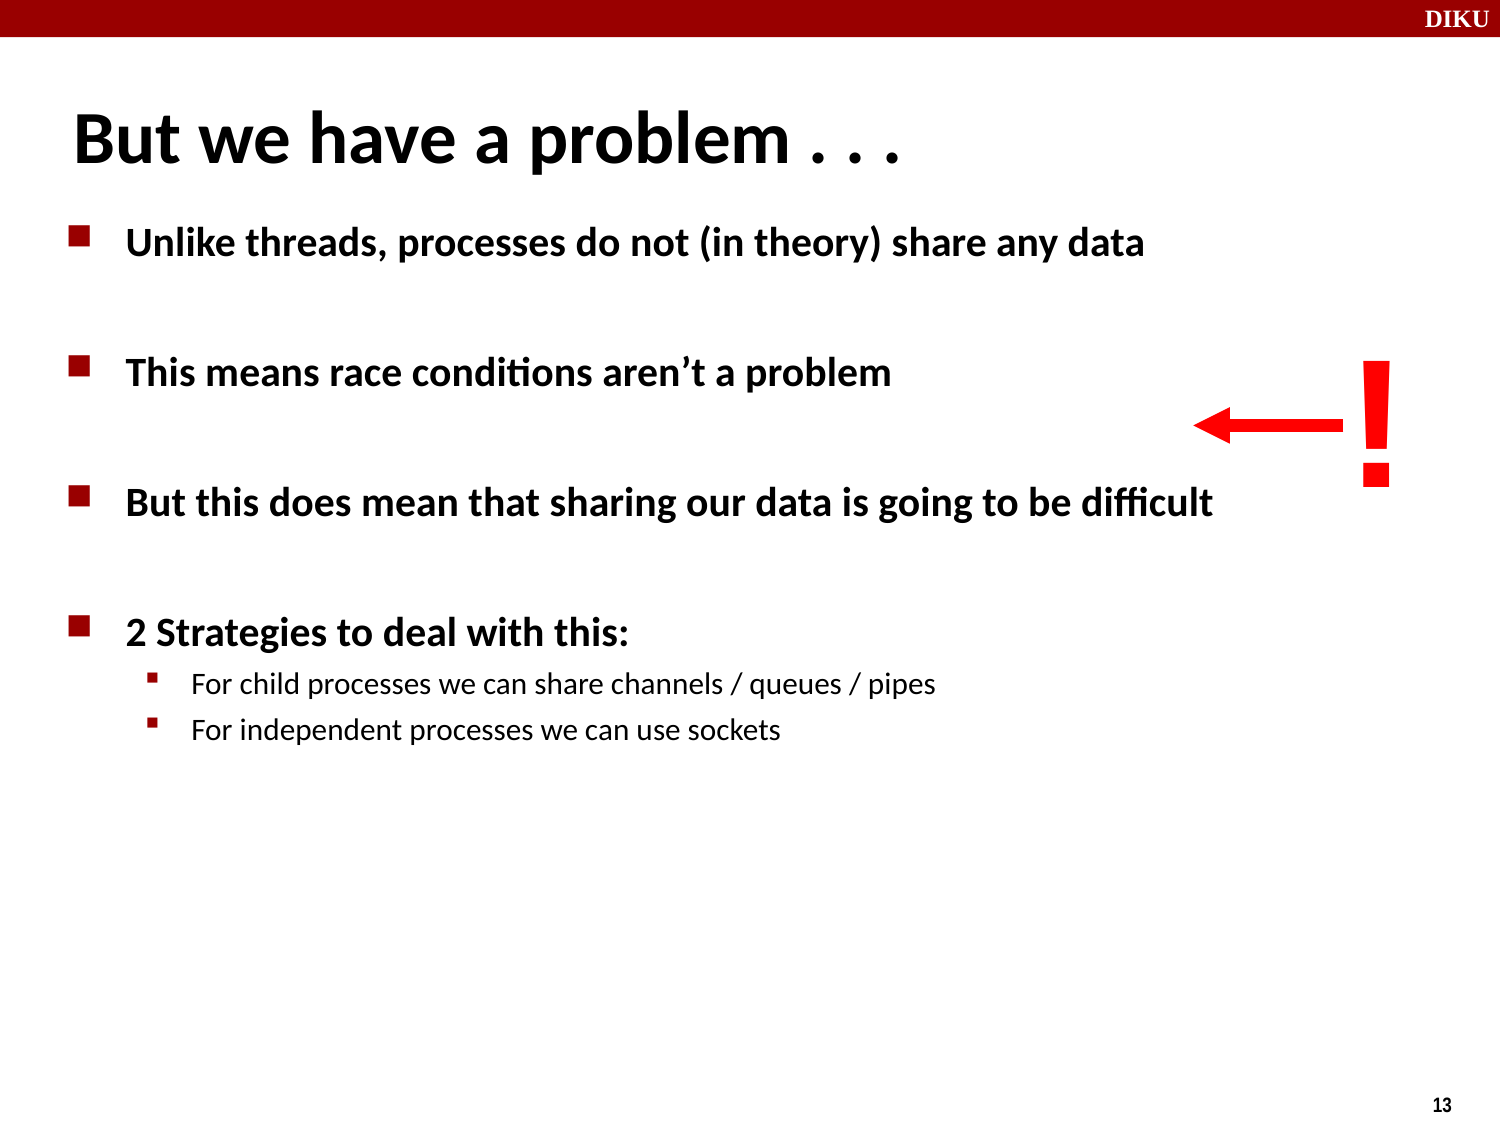

But we have a problem . . .
Unlike threads, processes do not (in theory) share any data
This means race conditions aren’t a problem
But this does mean that sharing our data is going to be difficult
2 Strategies to deal with this:
For child processes we can share channels / queues / pipes
For independent processes we can use sockets
!